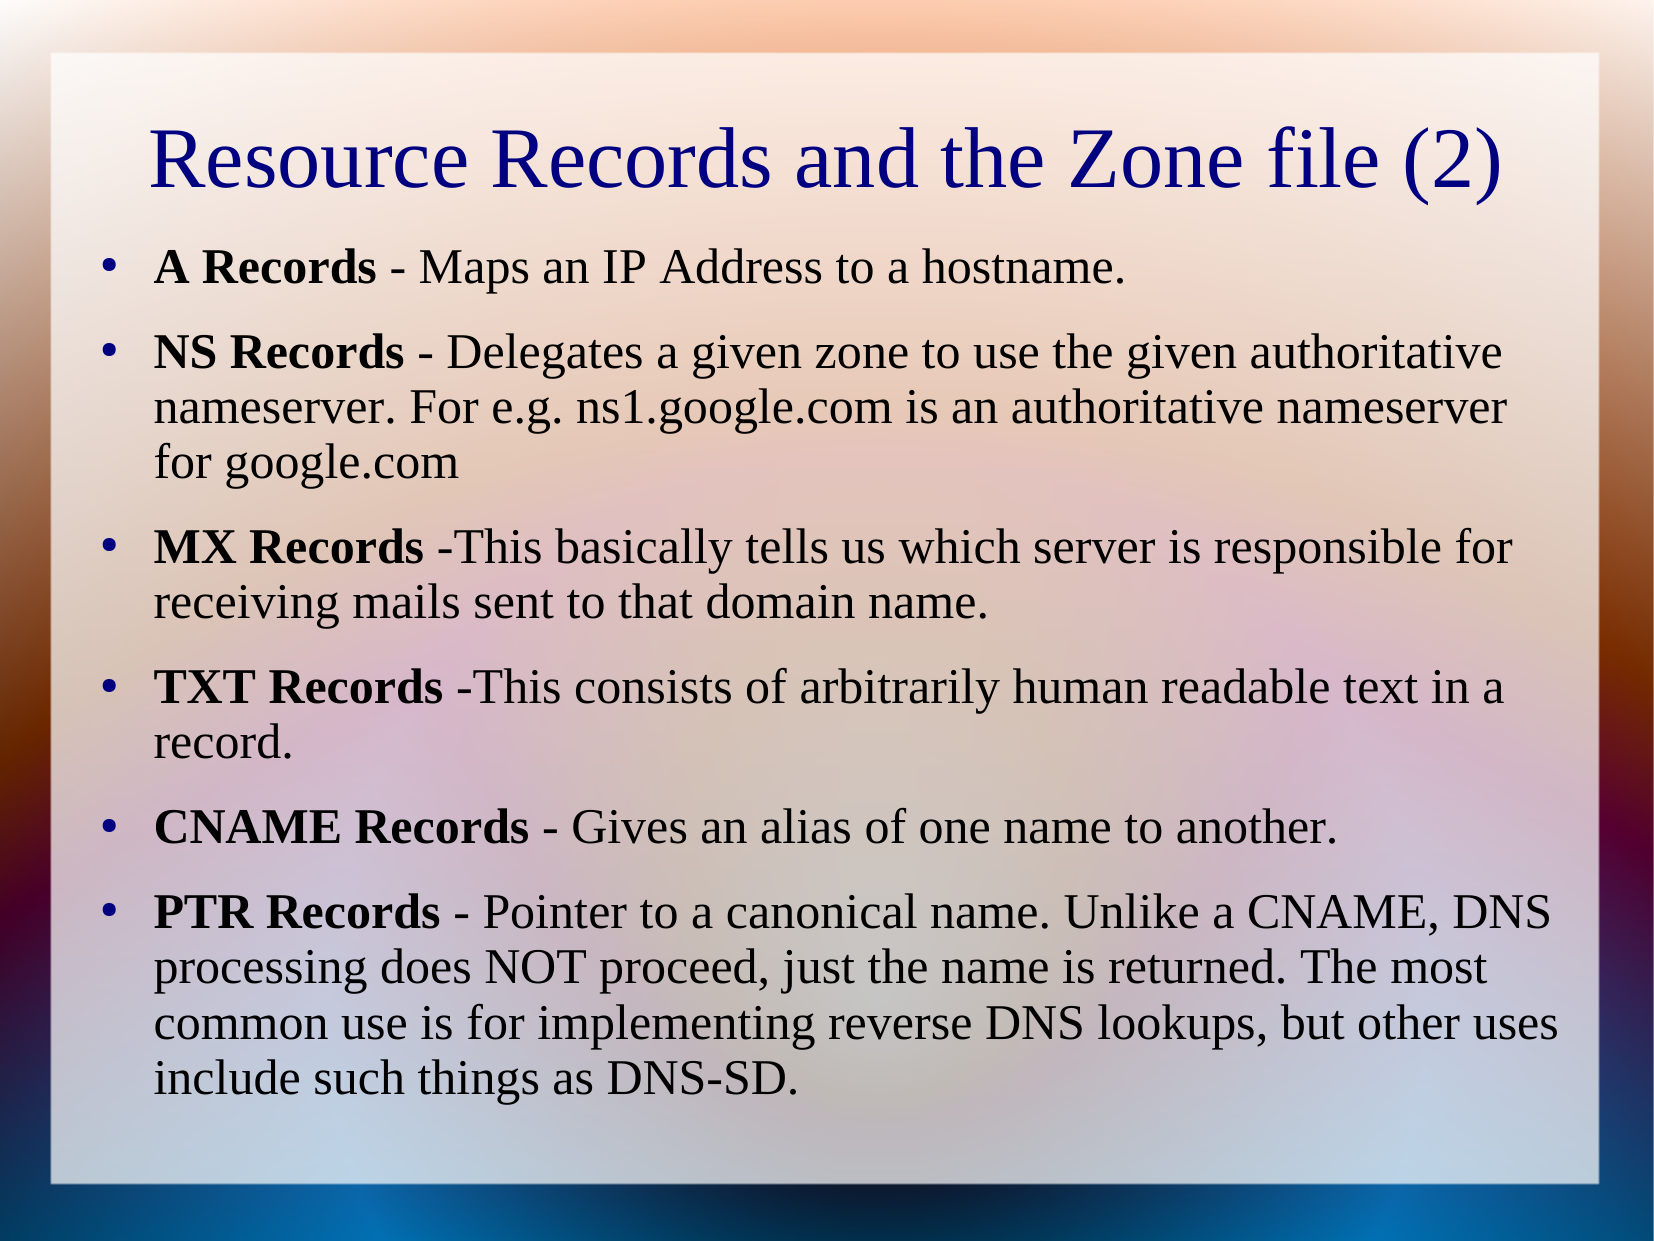

# Resource Records and the Zone file (2)
A Records - Maps an IP Address to a hostname.
NS Records - Delegates a given zone to use the given authoritative nameserver. For e.g. ns1.google.com is an authoritative nameserver for google.com
MX Records -This basically tells us which server is responsible for receiving mails sent to that domain name.
TXT Records -This consists of arbitrarily human readable text in a record.
CNAME Records - Gives an alias of one name to another.
PTR Records - Pointer to a canonical name. Unlike a CNAME, DNS processing does NOT proceed, just the name is returned. The most common use is for implementing reverse DNS lookups, but other uses include such things as DNS-SD.